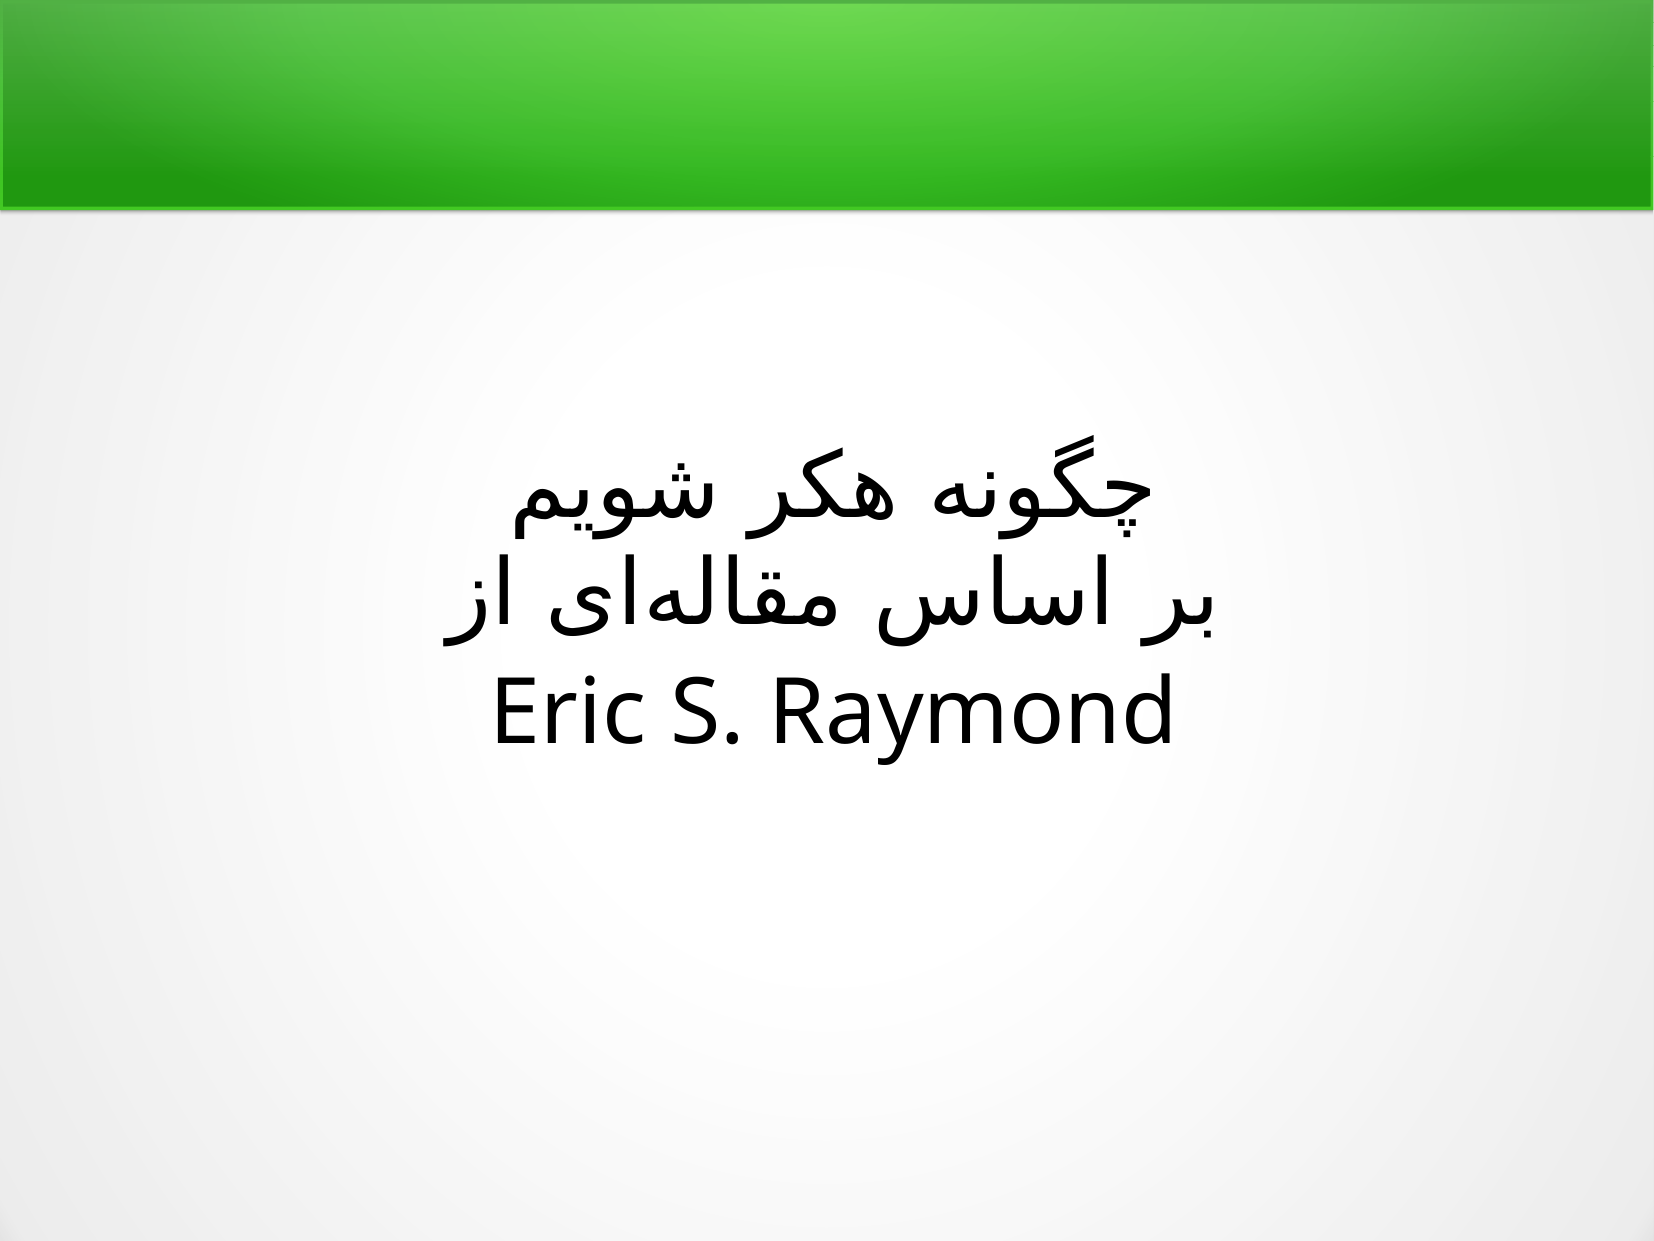

# چگونه هکر شویم بر اساس مقاله‌ای از Eric S. Raymond